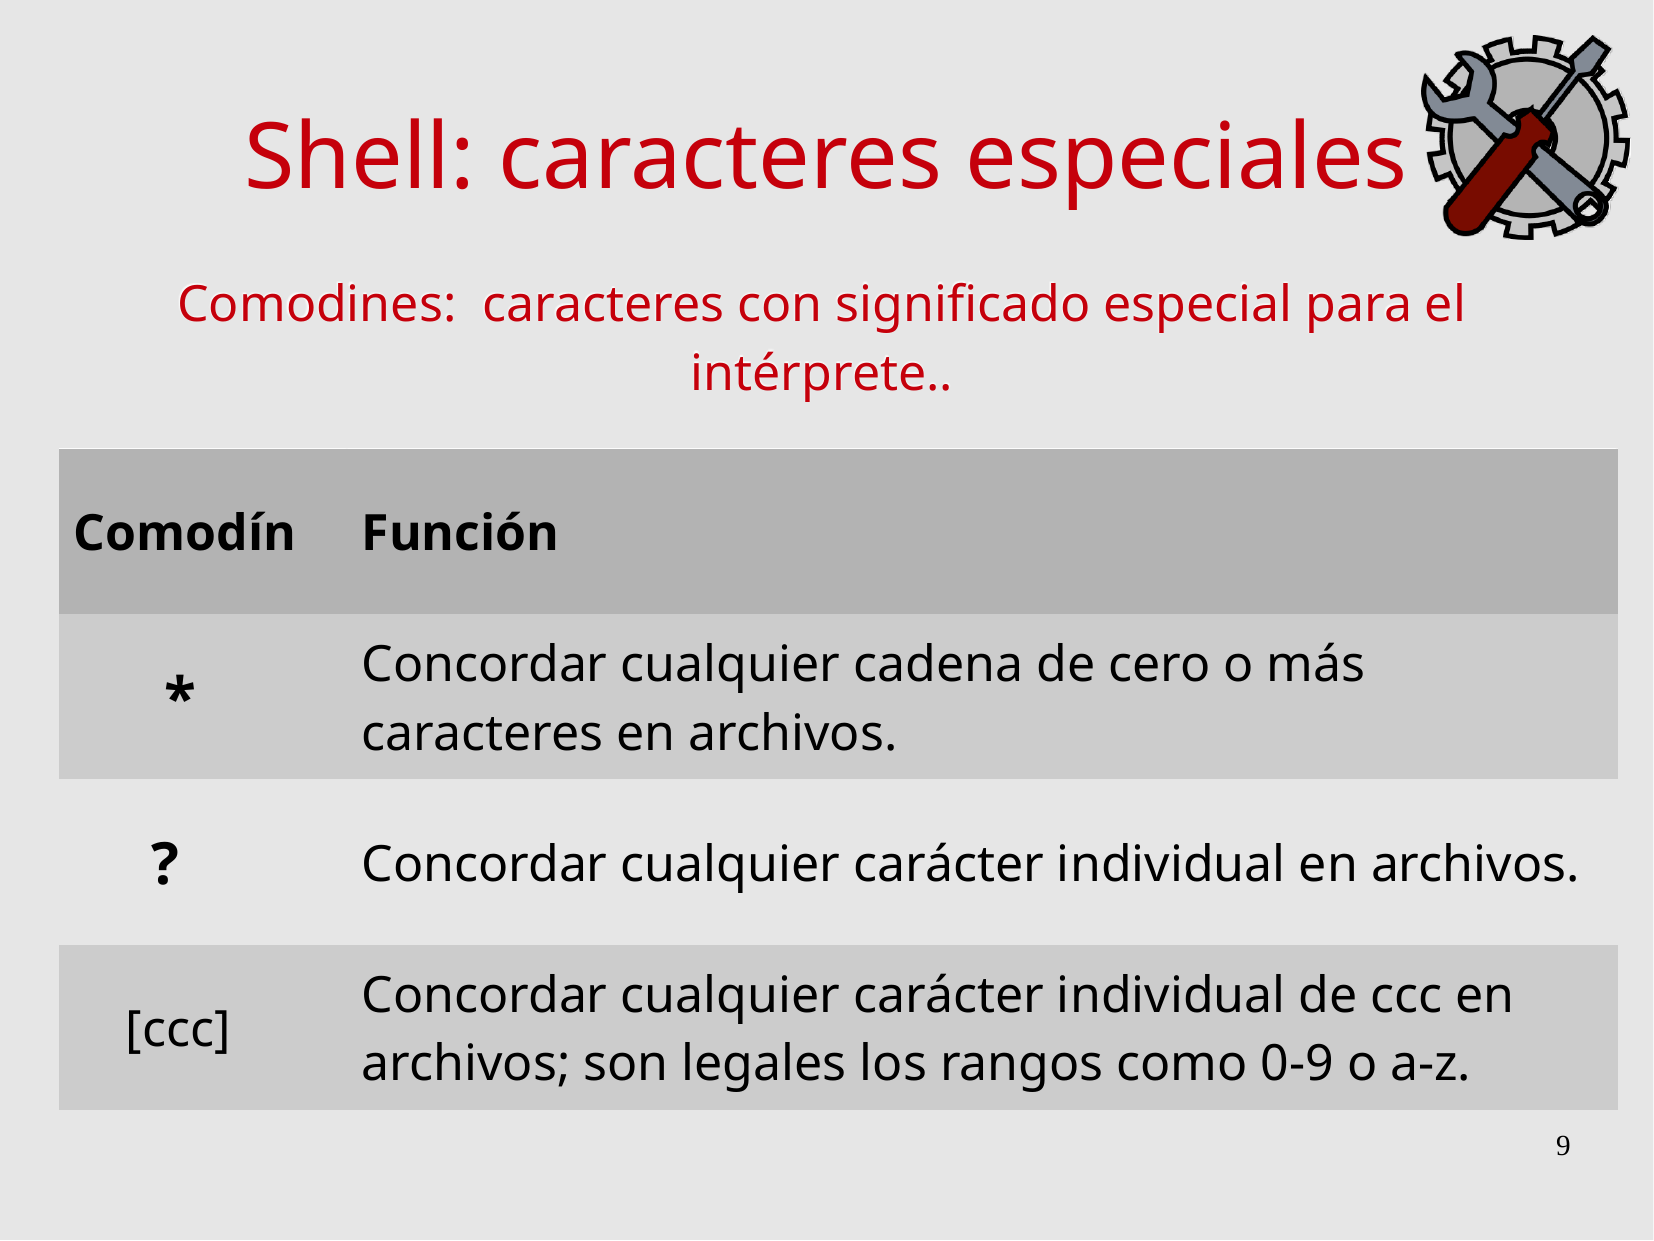

# Shell: caracteres especiales
Comodines: caracteres con significado especial para el intérprete..
| Comodín | Función |
| --- | --- |
| \* | Concordar cualquier cadena de cero o más caracteres en archivos. |
| ? | Concordar cualquier carácter individual en archivos. |
| [ccc] | Concordar cualquier carácter individual de ccc en archivos; son legales los rangos como 0-9 o a-z. |
9